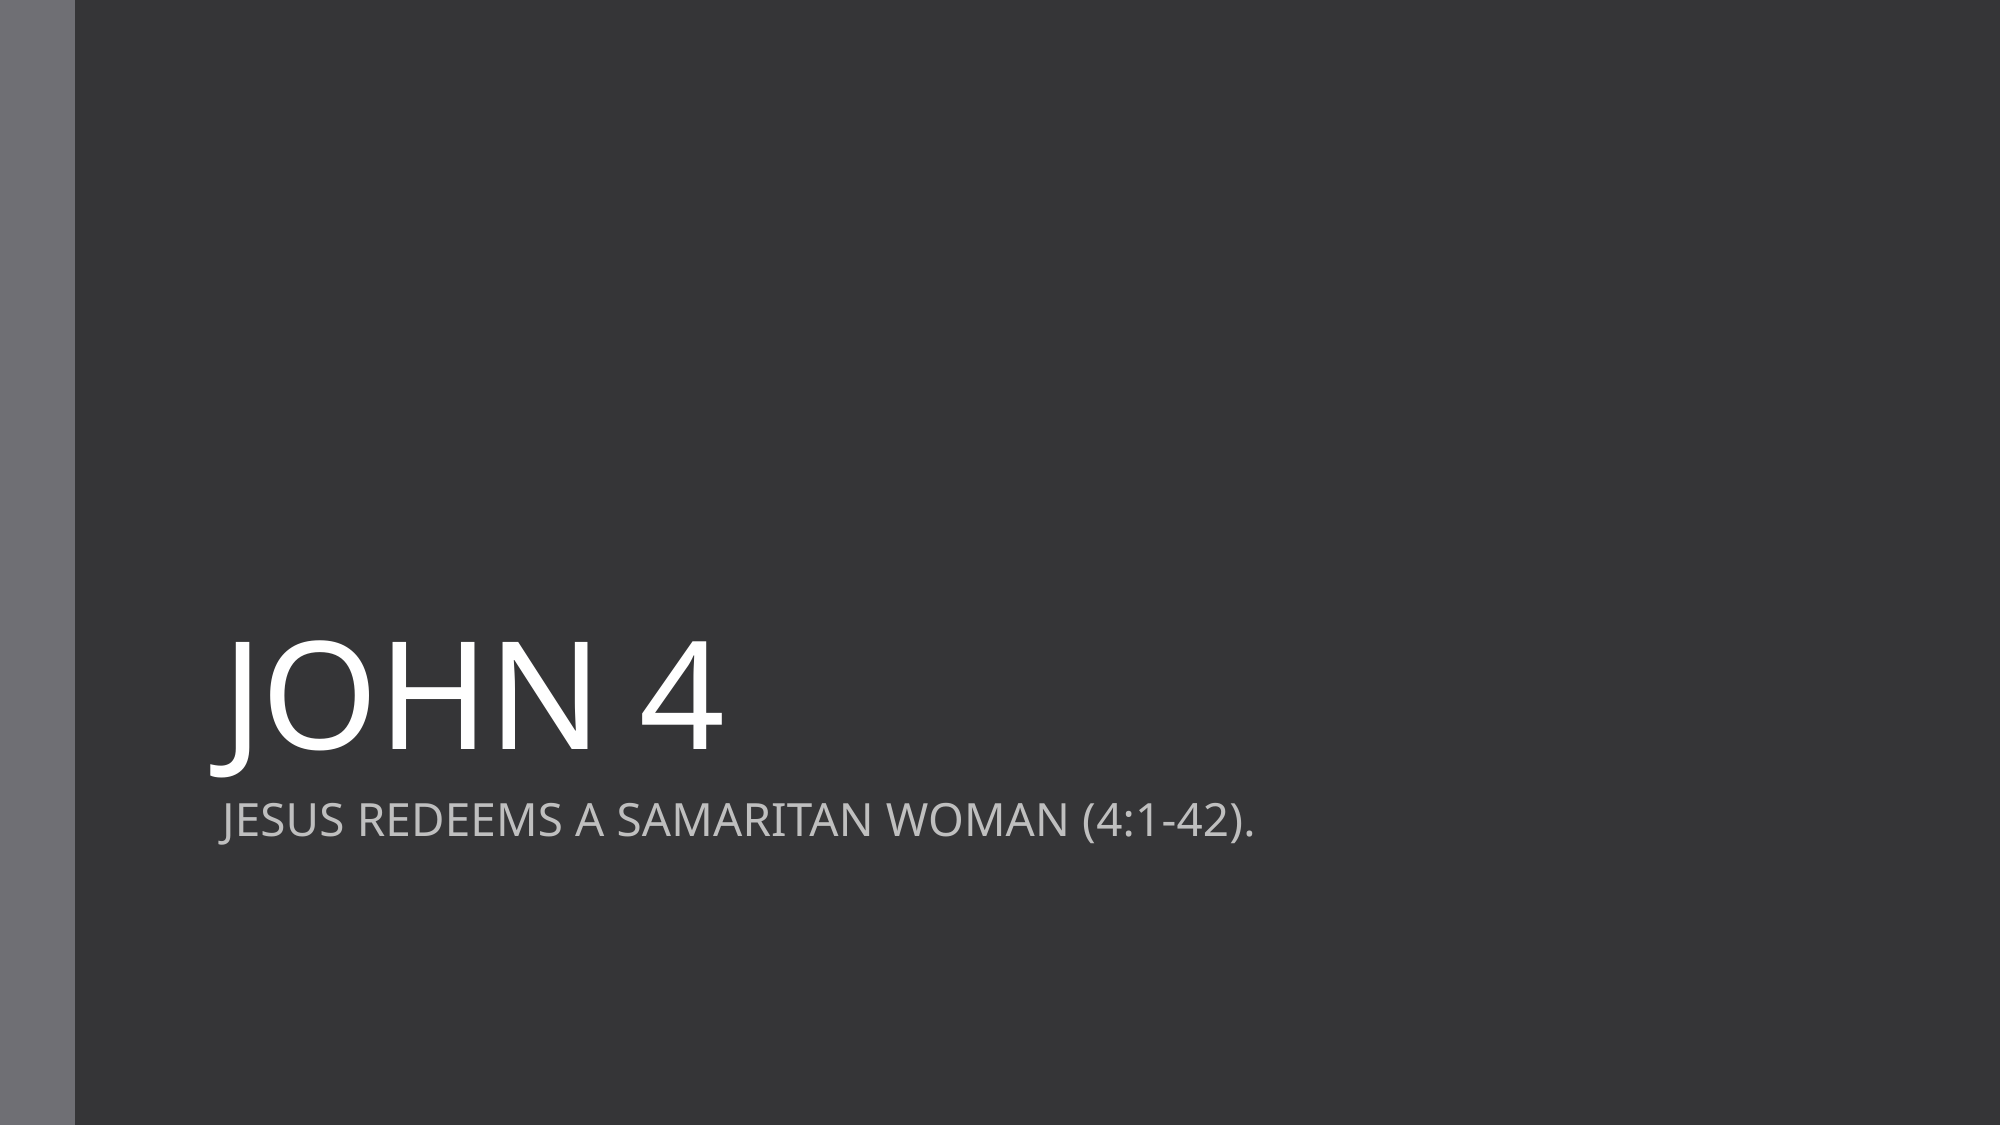

# JOHN 4
JESUS REDEEMS A SAMARITAN WOMAN (4:1-42).